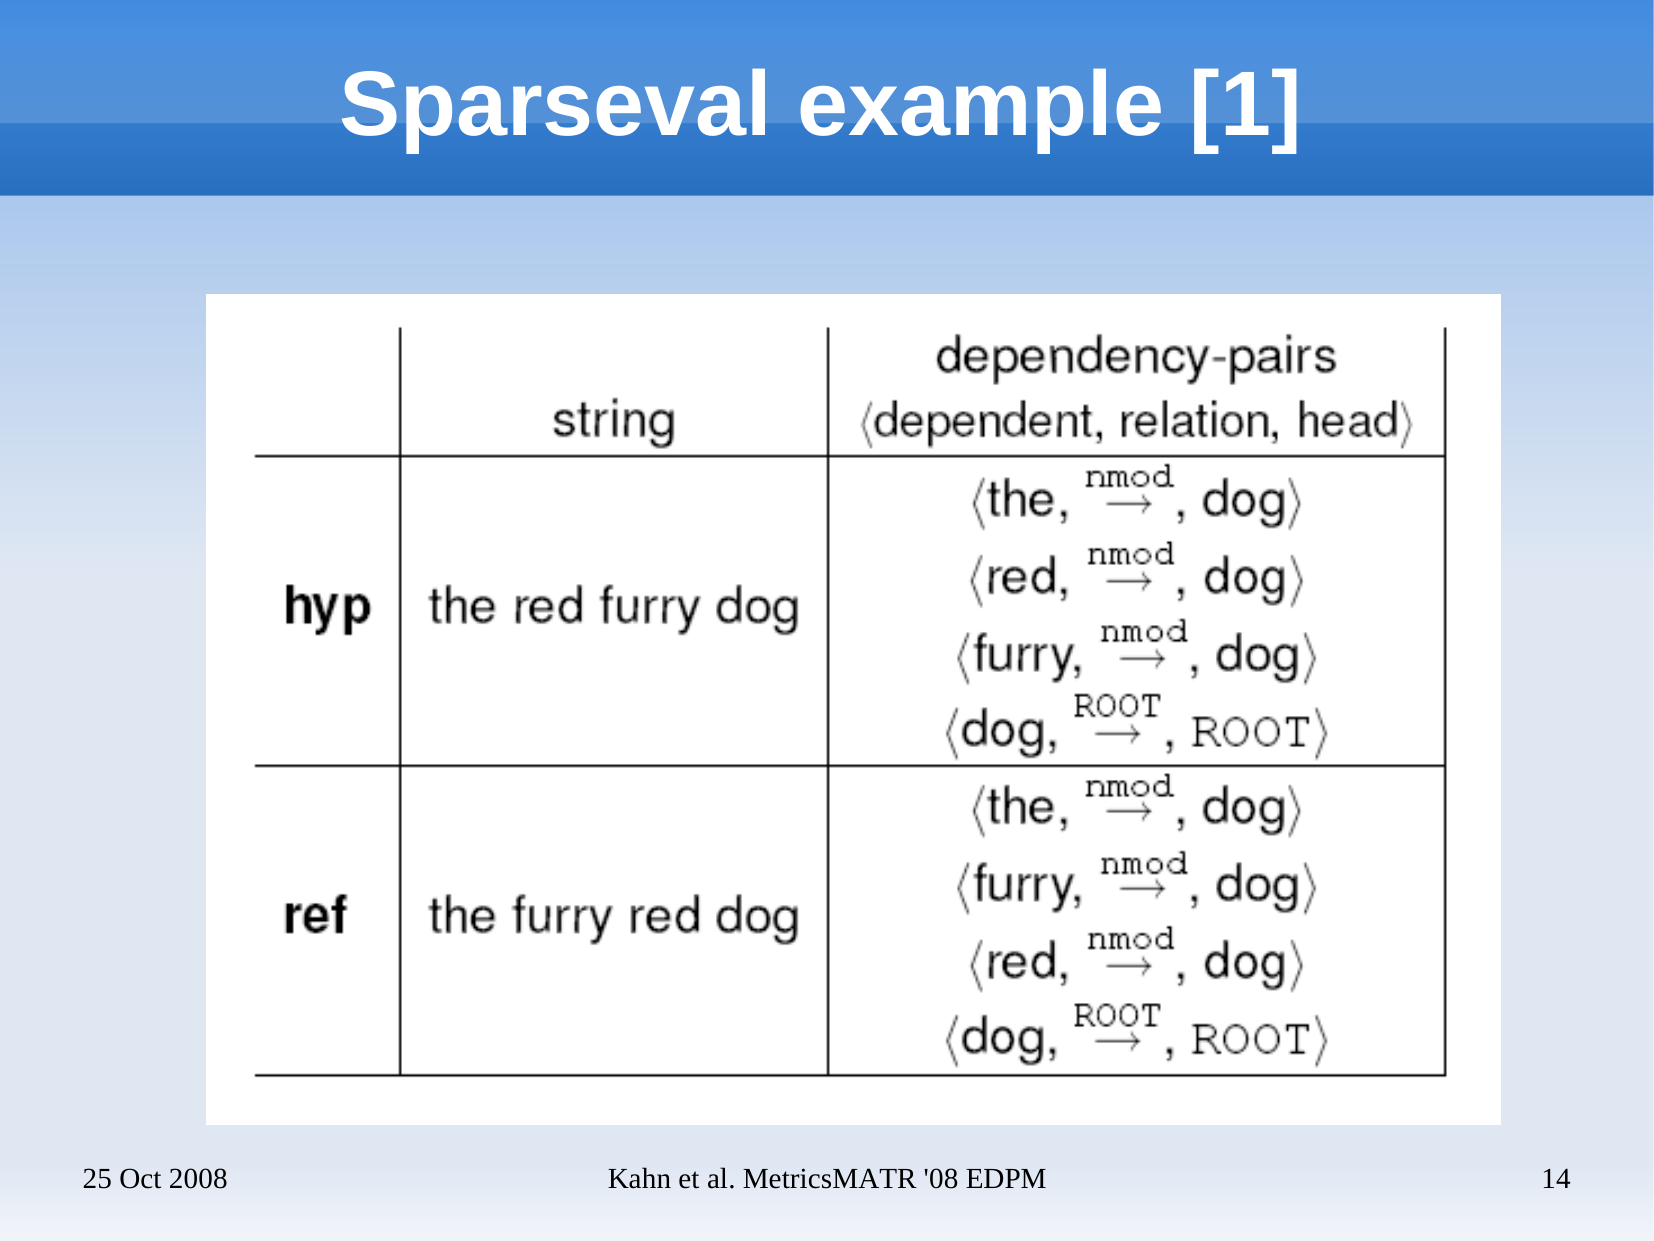

# Sparseval example [1]
25 Oct 2008
Kahn et al. MetricsMATR '08 EDPM
14